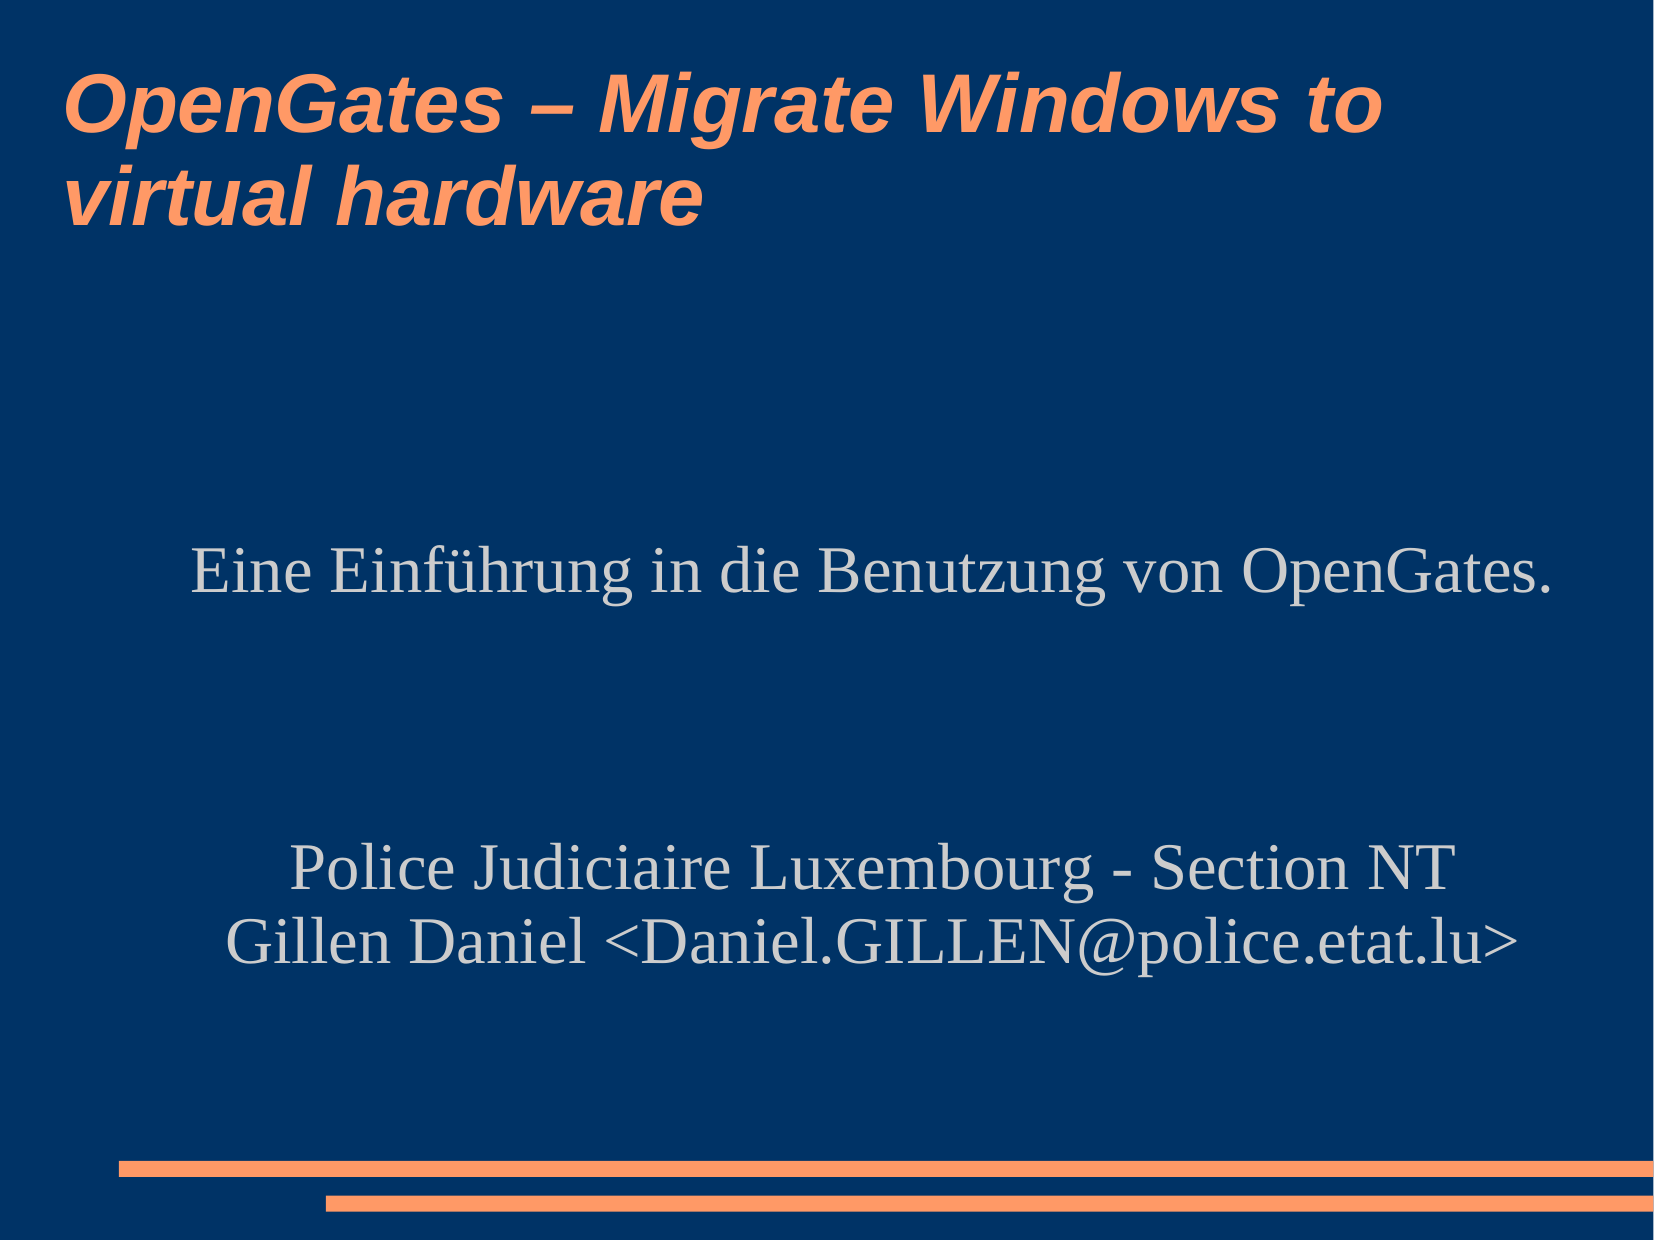

# OpenGates – Migrate Windows to virtual hardware
Eine Einführung in die Benutzung von OpenGates.
Police Judiciaire Luxembourg - Section NT
Gillen Daniel <Daniel.GILLEN@police.etat.lu>